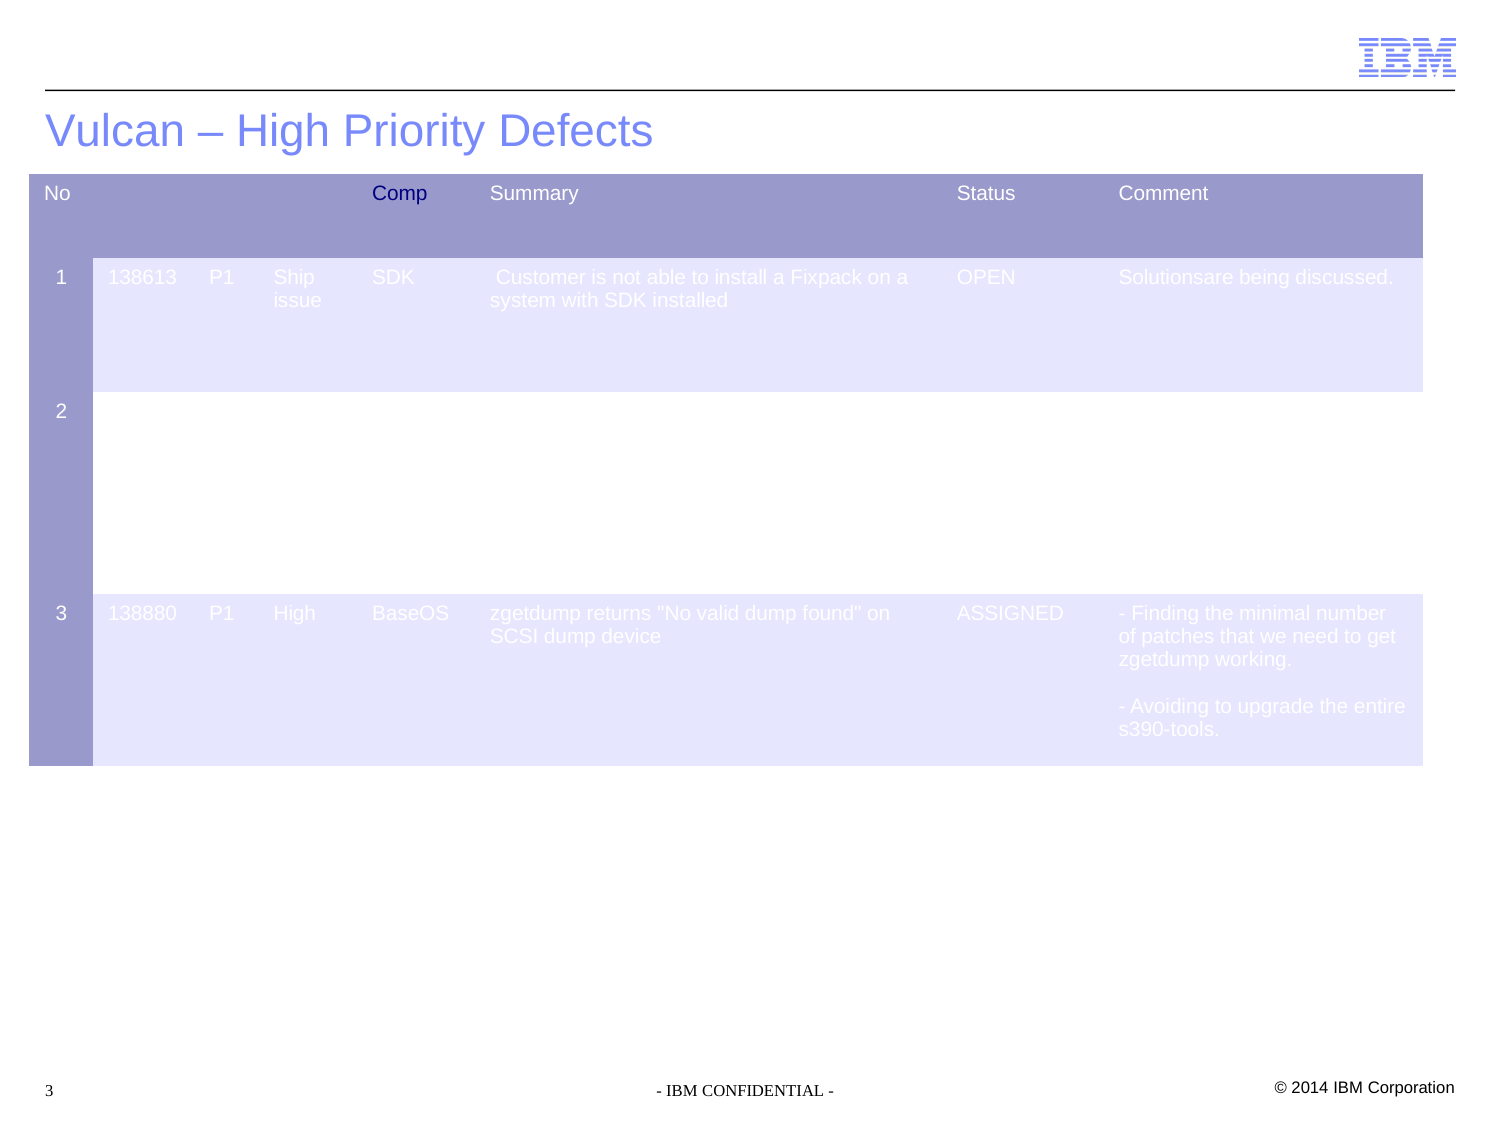

# Vulcan – High Priority Defects
| No | | | | Comp | Summary | Status | Comment |
| --- | --- | --- | --- | --- | --- | --- | --- |
| 1 | 138613 | P1 | Ship issue | SDK | Customer is not able to install a Fixpack on a system with SDK installed | OPEN | Solutionsare being discussed. |
| 2 | 139041 | P1 | Ship issue | BaseOS | hardware performance counters and respective tools missing | ASSIGNED | - Current s390-tools does not include the cpumf tools. - In the current upstream version cpumf tools are included. - Under investigation. |
| 3 | 138880 | P1 | High | BaseOS | zgetdump returns "No valid dump found" on SCSI dump device | ASSIGNED | - Finding the minimal number of patches that we need to get zgetdump working. - Avoiding to upgrade the entire s390-tools. |
3